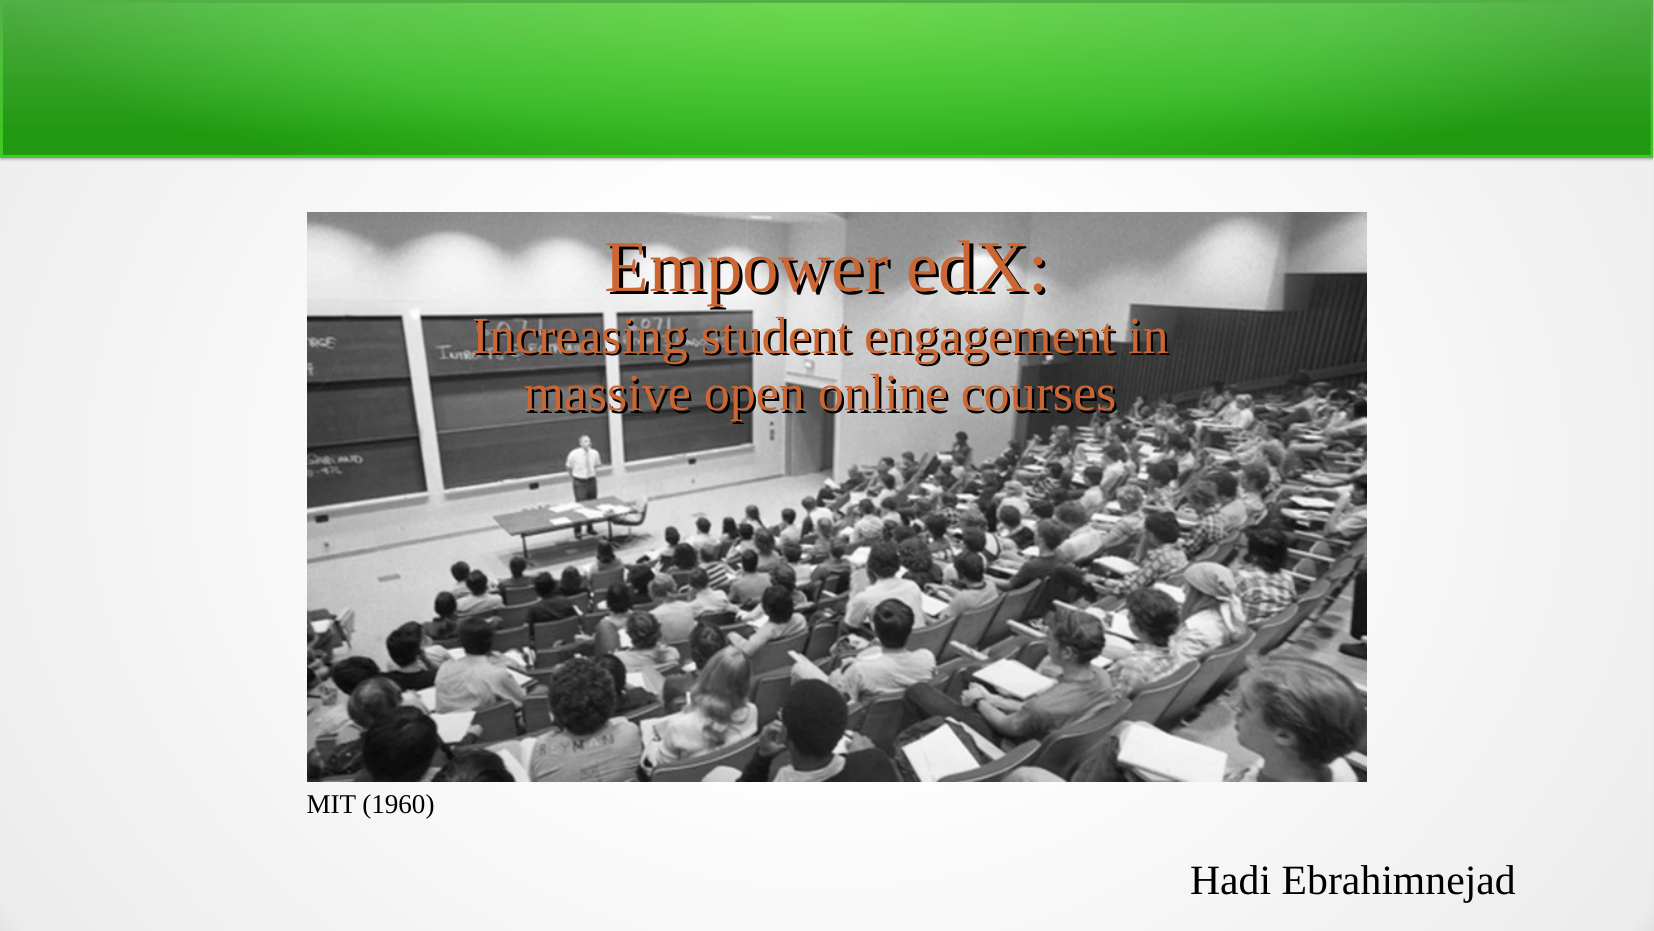

# Empower edX:
Increasing student engagement in
massive open online courses
															Hadi Ebrahimnejad
 MIT (1960)